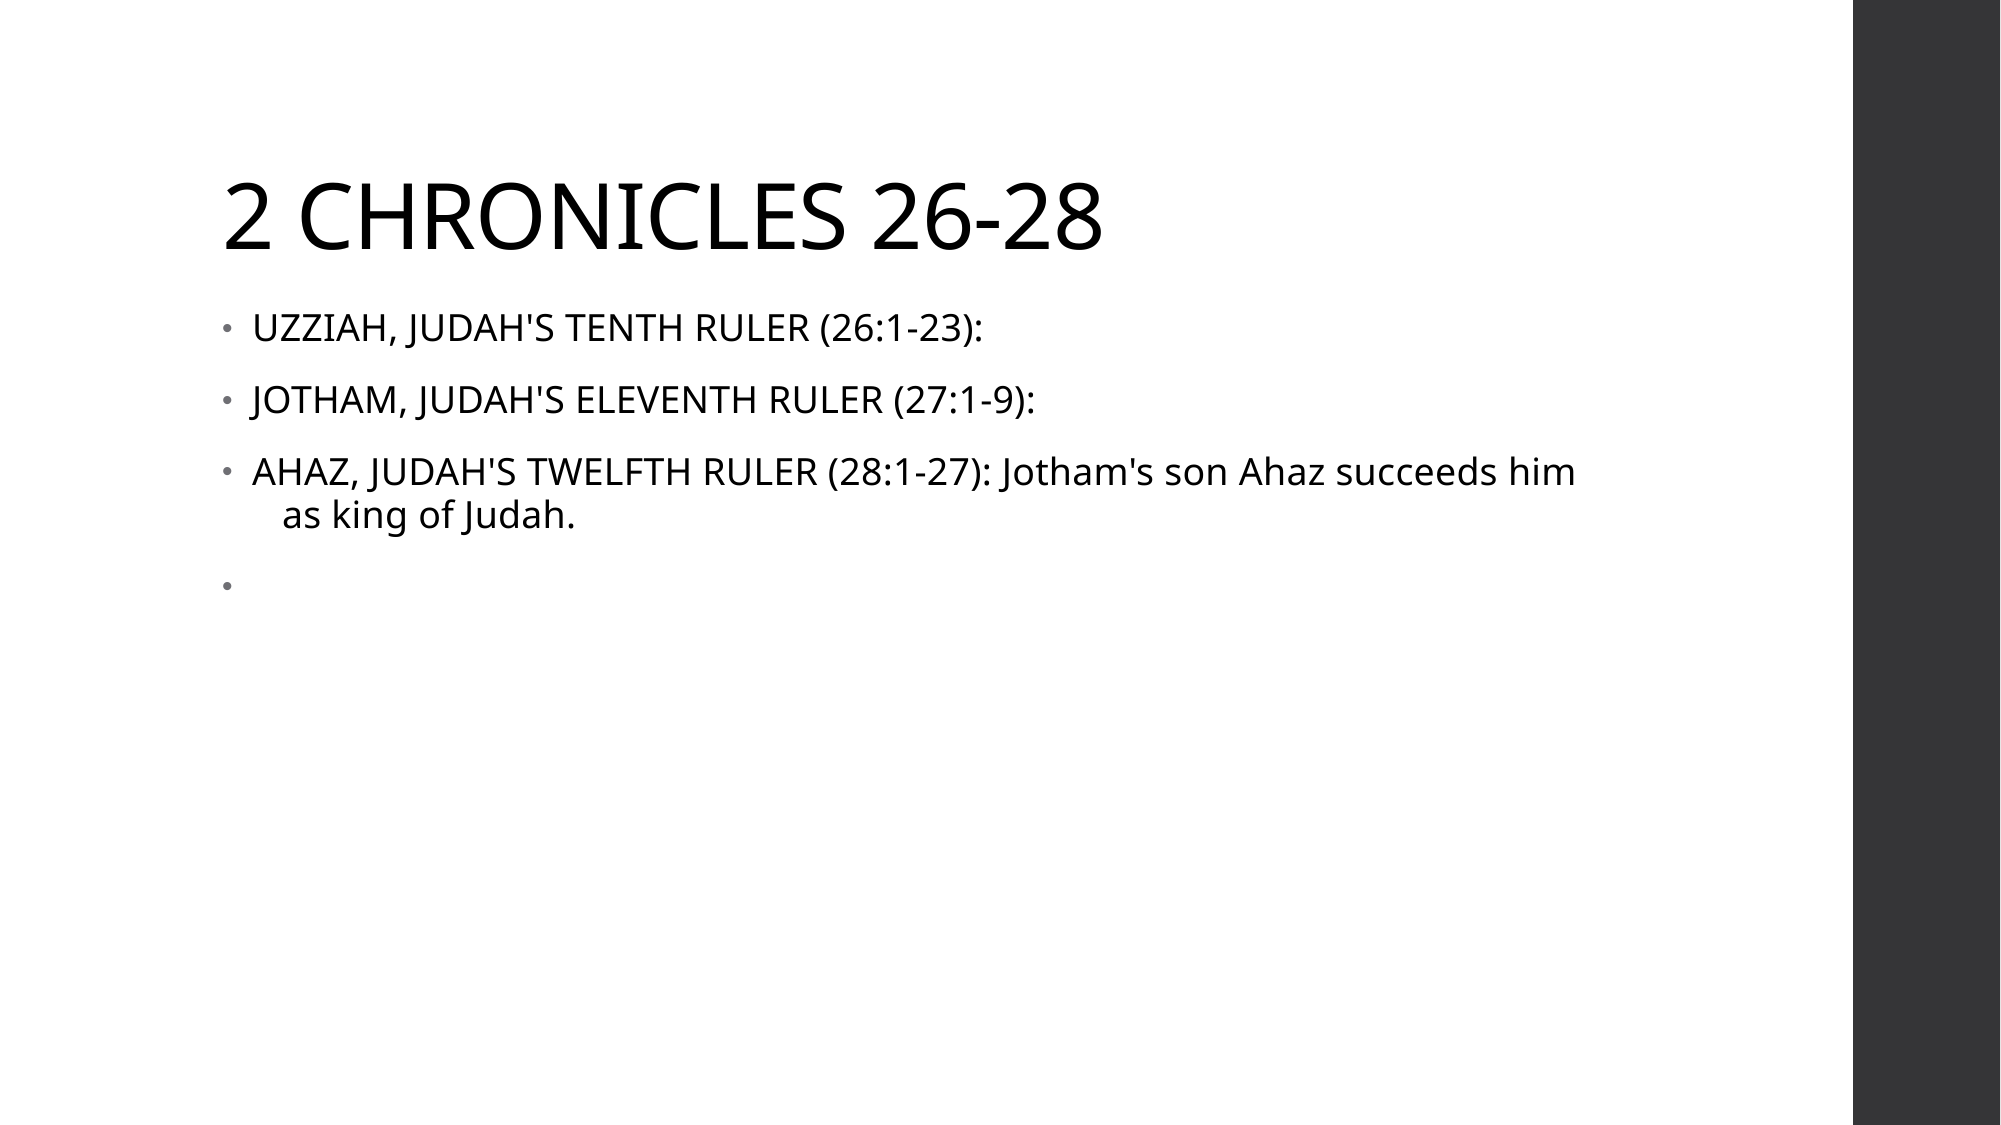

# 2 CHRONICLES 26-28
UZZIAH, JUDAH'S TENTH RULER (26:1-23):
JOTHAM, JUDAH'S ELEVENTH RULER (27:1-9):
AHAZ, JUDAH'S TWELFTH RULER (28:1-27): Jotham's son Ahaz succeeds him as king of Judah.